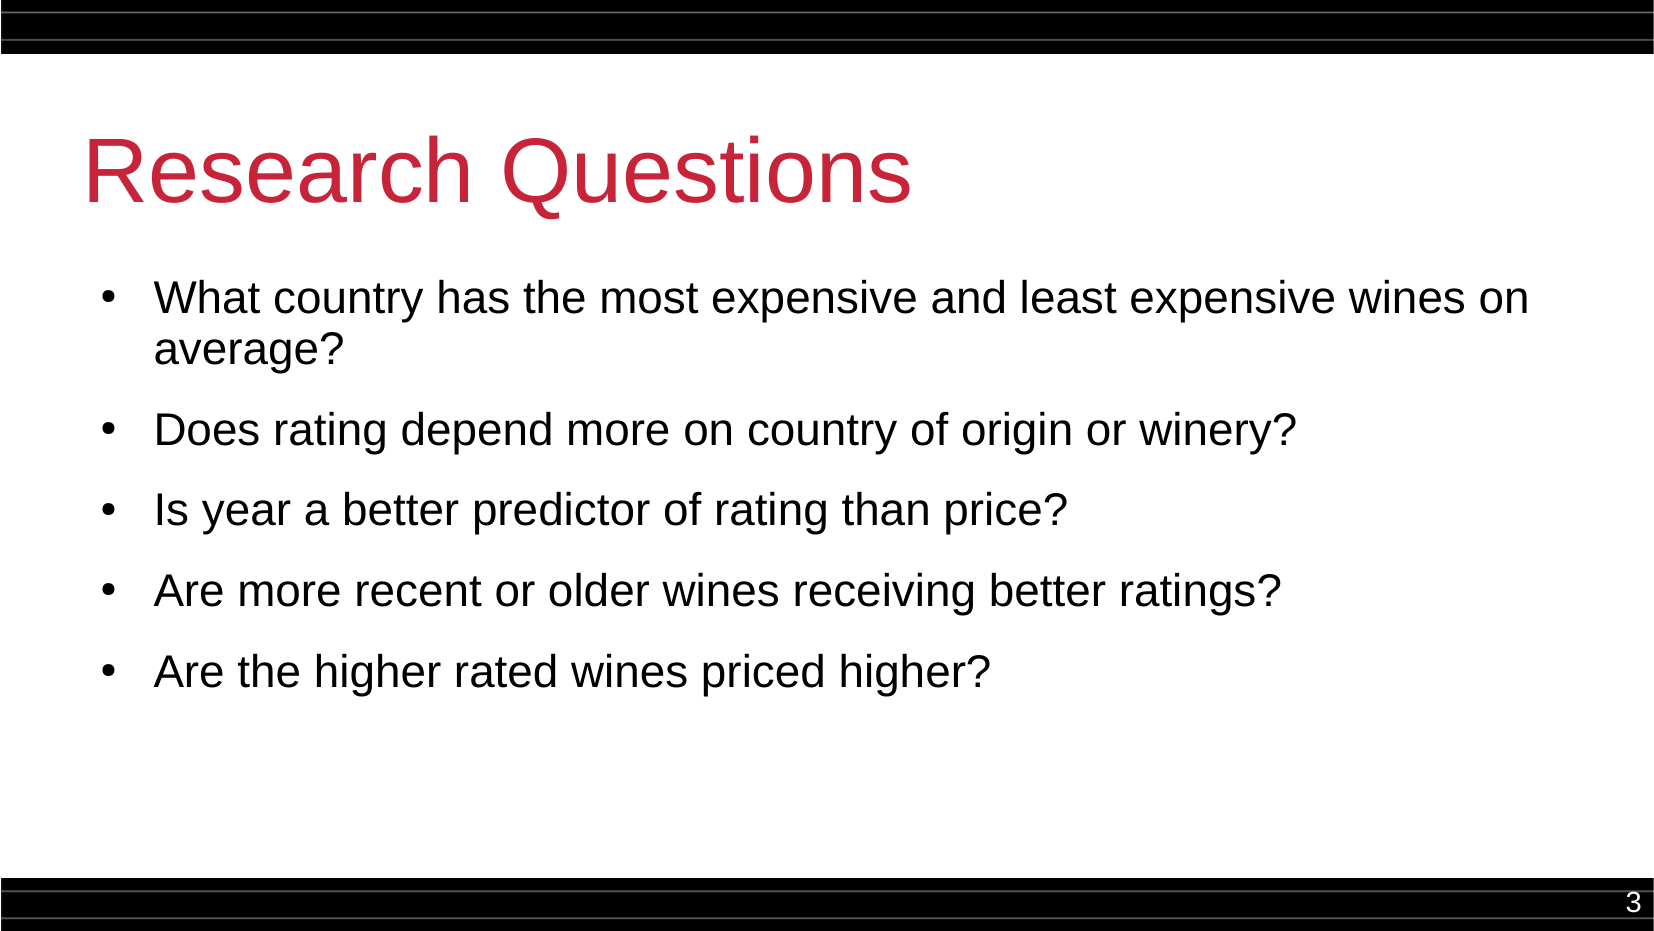

# Research Questions
What country has the most expensive and least expensive wines on average?
Does rating depend more on country of origin or winery?
Is year a better predictor of rating than price?
Are more recent or older wines receiving better ratings?
Are the higher rated wines priced higher?